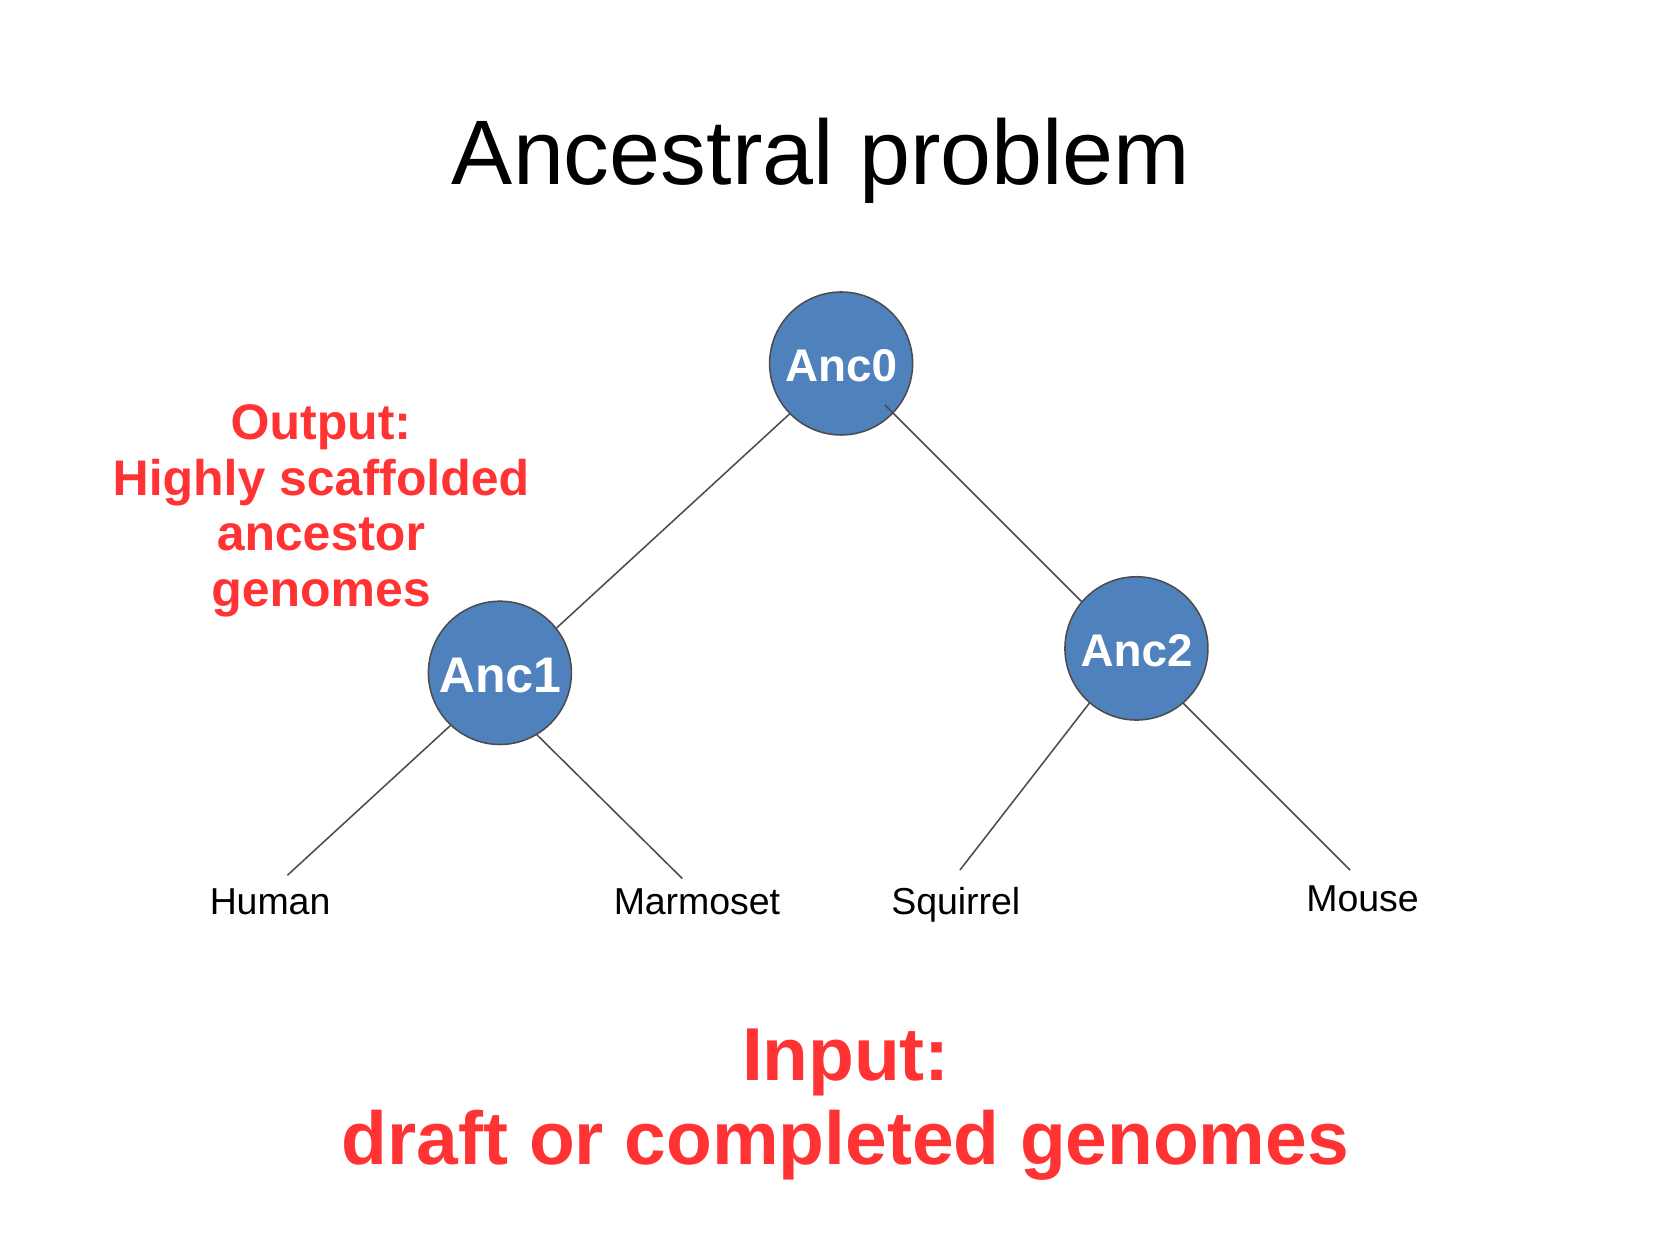

# Ancestral problem
Anc0
Output:
Highly scaffolded ancestor genomes
Anc2
Anc1
Mouse
Marmoset
Squirrel
Human
Input:
draft or completed genomes